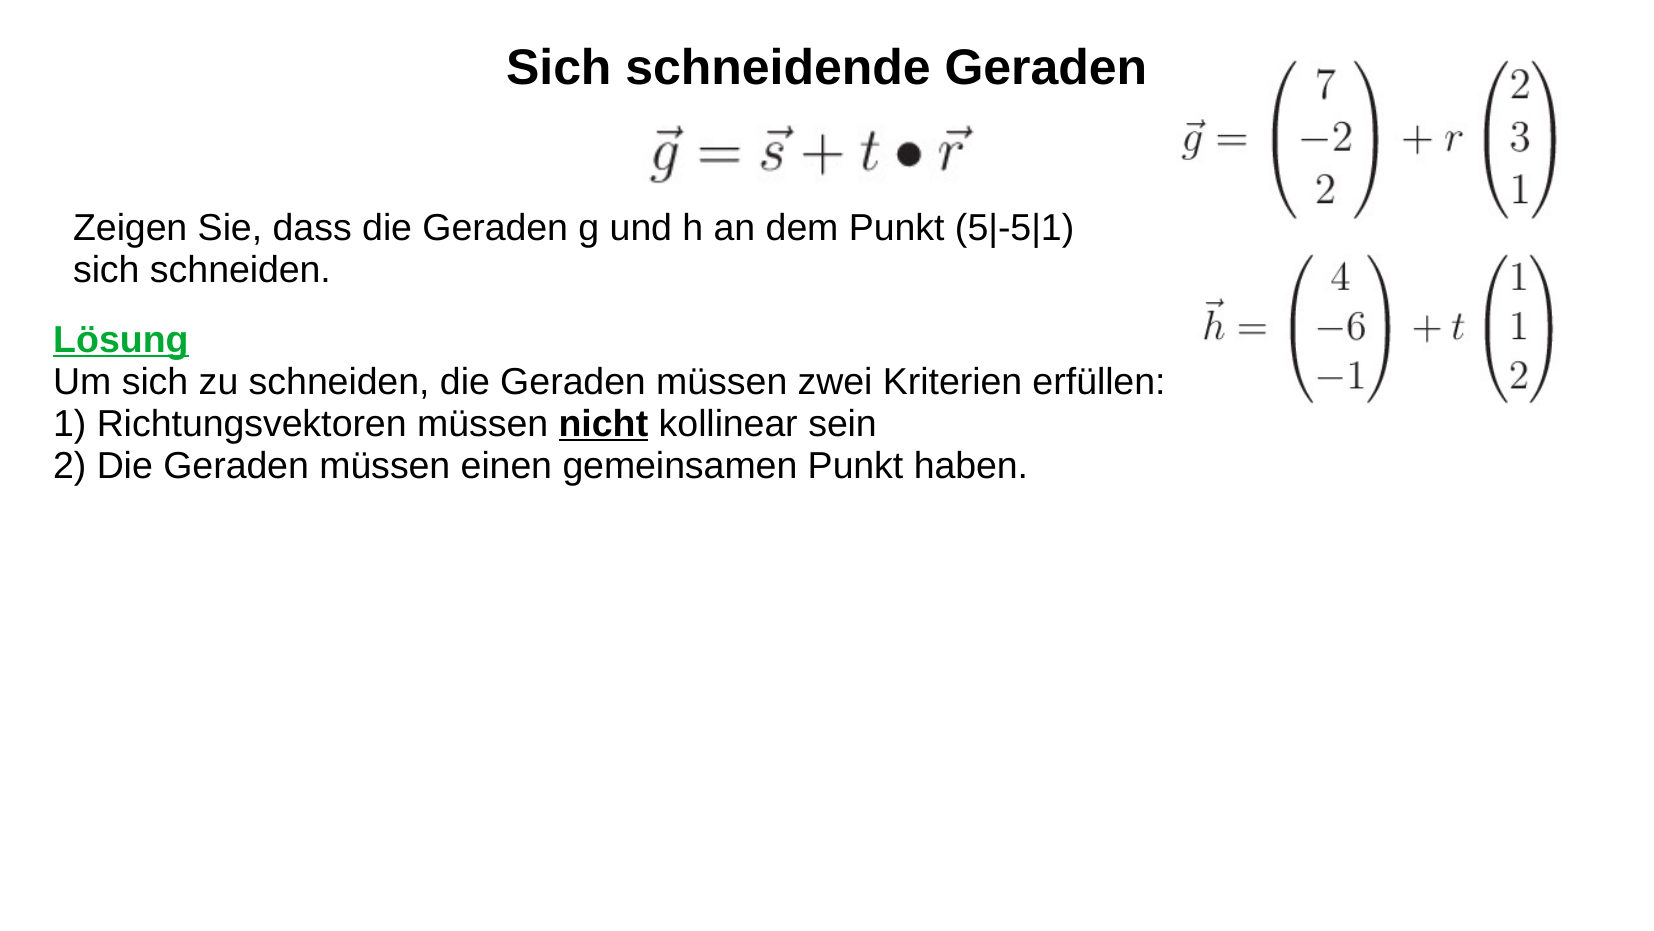

# Sich schneidende Geraden
Zeigen Sie, dass die Geraden g und h an dem Punkt (5|-5|1) sich schneiden.
Lösung
Um sich zu schneiden, die Geraden müssen zwei Kriterien erfüllen:
1) Richtungsvektoren müssen nicht kollinear sein
2) Die Geraden müssen einen gemeinsamen Punkt haben.